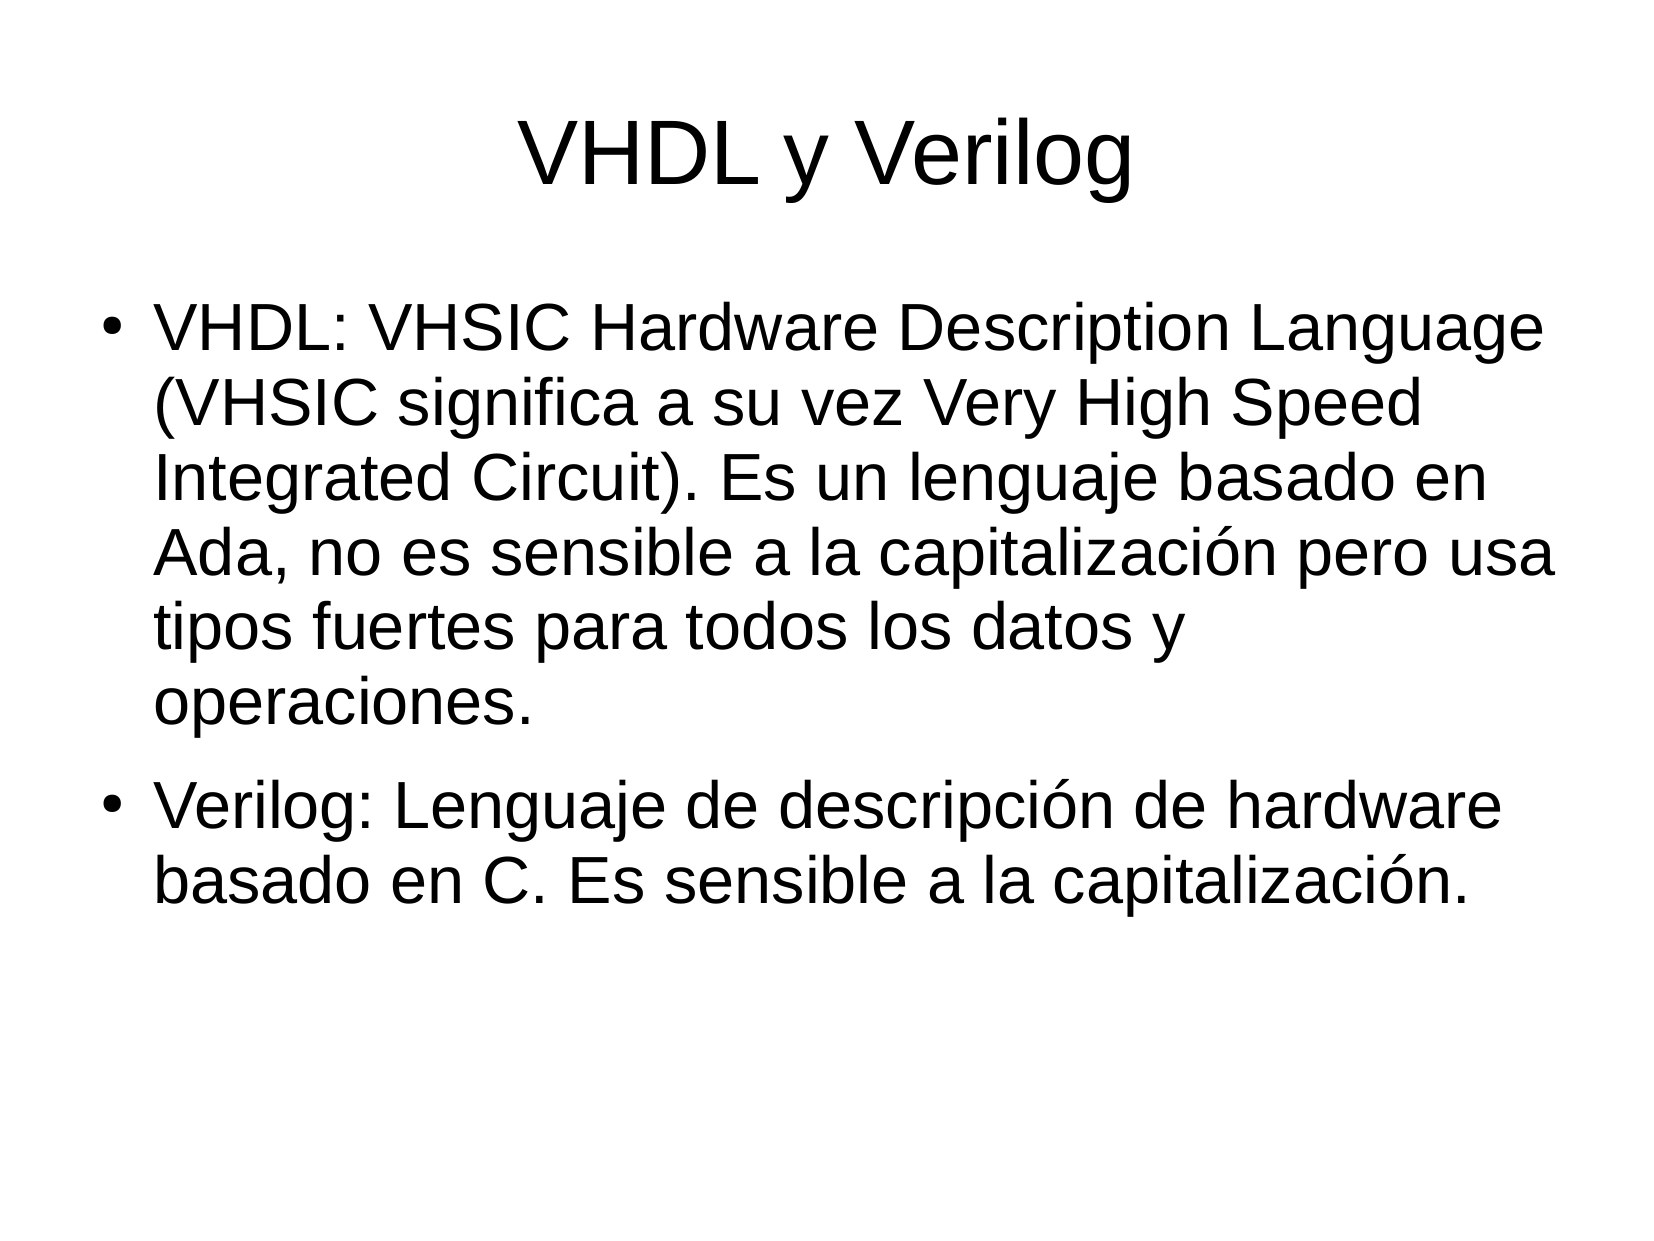

# VHDL y Verilog
VHDL: VHSIC Hardware Description Language (VHSIC significa a su vez Very High Speed Integrated Circuit). Es un lenguaje basado en Ada, no es sensible a la capitalización pero usa tipos fuertes para todos los datos y operaciones.
Verilog: Lenguaje de descripción de hardware basado en C. Es sensible a la capitalización.